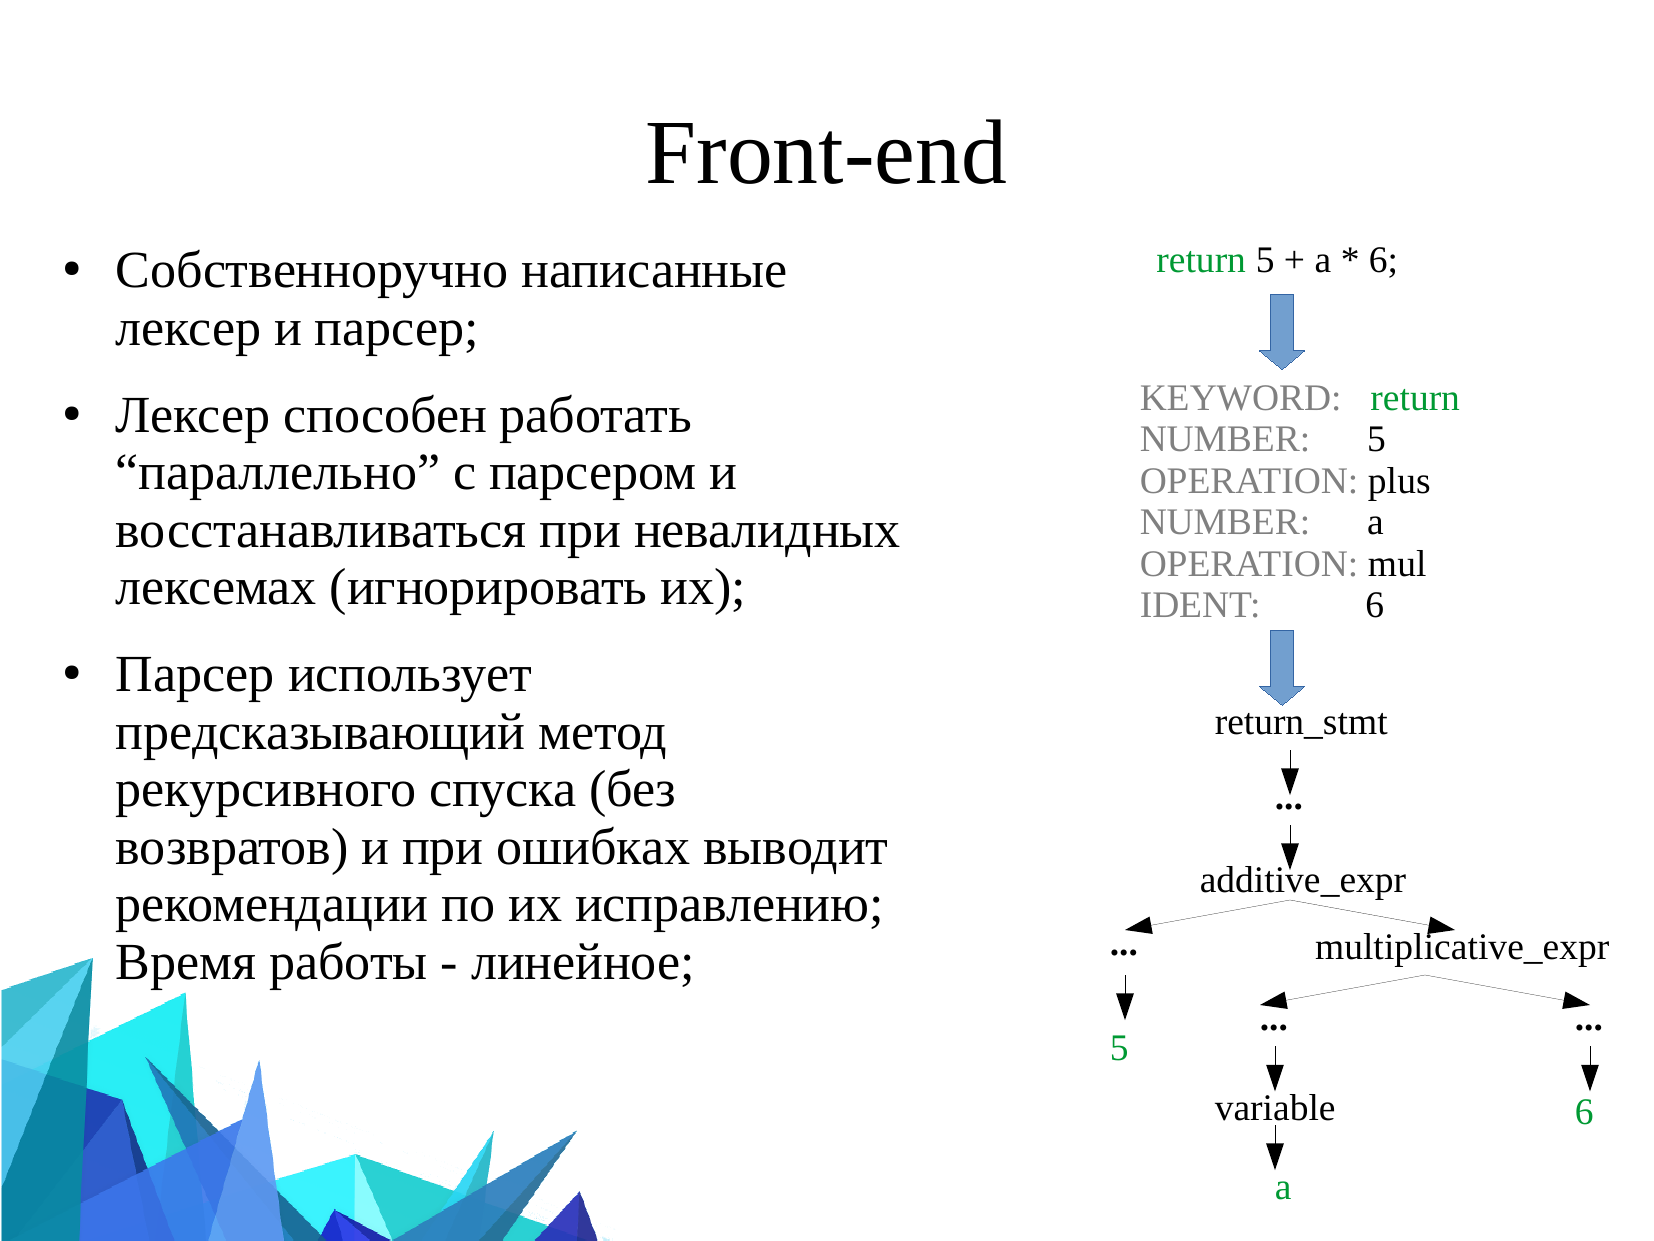

# Front-end
return 5 + a * 6;
Собственноручно написанные лексер и парсер;
Лексер способен работать “параллельно” с парсером и восстанавливаться при невалидных лексемах (игнорировать их);
Парсер использует предсказывающий метод рекурсивного спуска (без возвратов) и при ошибках выводит рекомендации по их исправлению; Время работы - линейное;
KEYWORD: return
NUMBER: 5
OPERATION: plus
NUMBER: a
OPERATION: mul
IDENT: 6
return_stmt
...
additive_expr
...
multiplicative_expr
...
...
5
variable
6
a